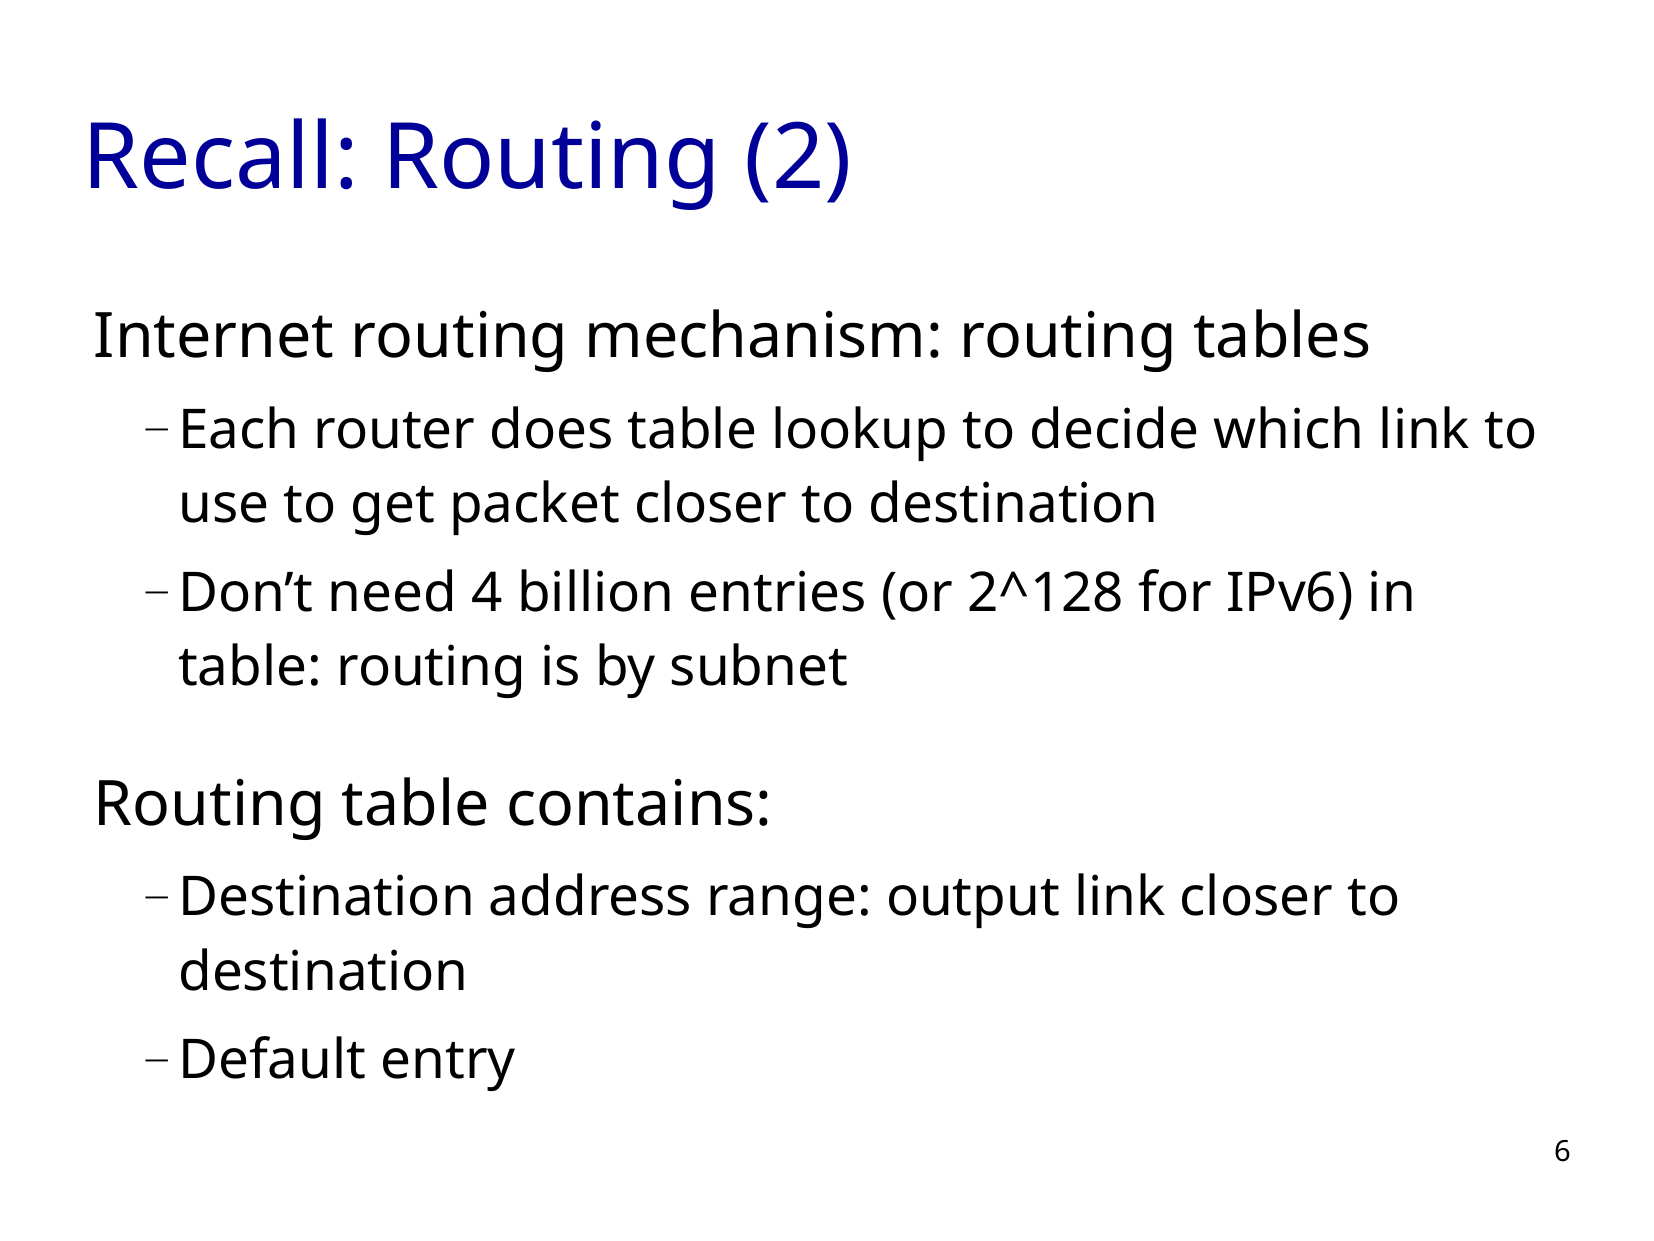

# Recall: Routing (2)
Internet routing mechanism: routing tables
Each router does table lookup to decide which link to use to get packet closer to destination
Don’t need 4 billion entries (or 2^128 for IPv6) in table: routing is by subnet
Routing table contains:
Destination address range: output link closer to destination
Default entry
6